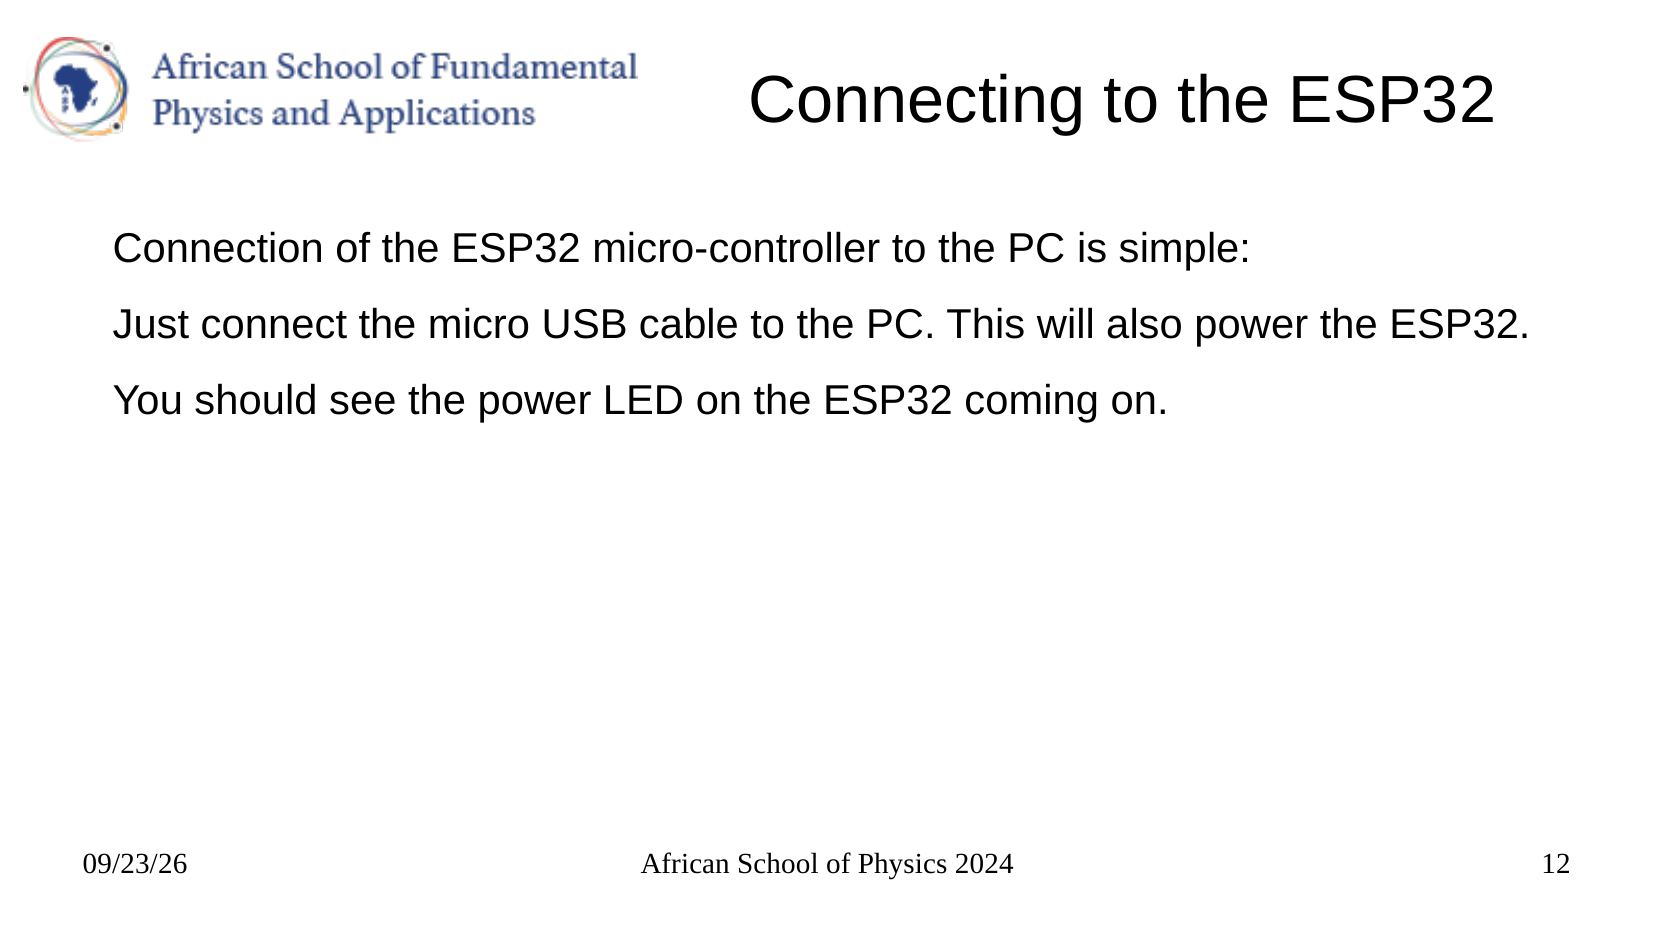

# Connecting to the ESP32
Connection of the ESP32 micro-controller to the PC is simple:
Just connect the micro USB cable to the PC. This will also power the ESP32.
You should see the power LED on the ESP32 coming on.
African School of Physics 2024
12